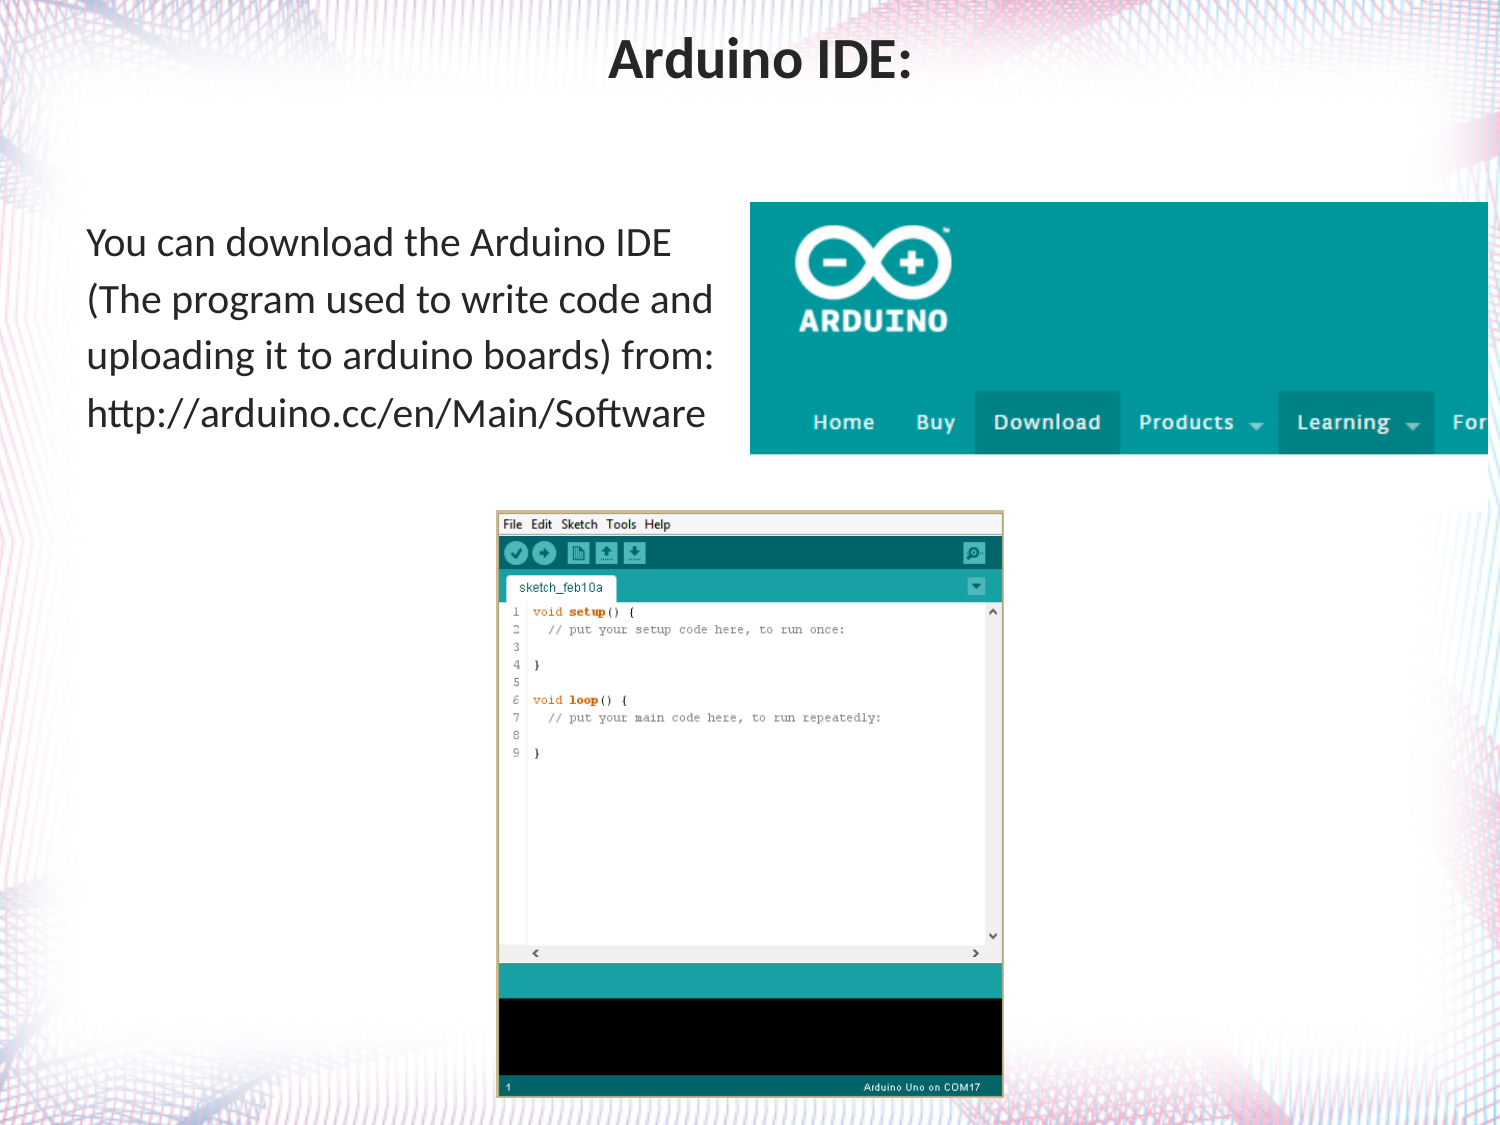

# Arduino IDE:
You can download the Arduino IDE (The program used to write code and uploading it to arduino boards) from:
http://arduino.cc/en/Main/Software